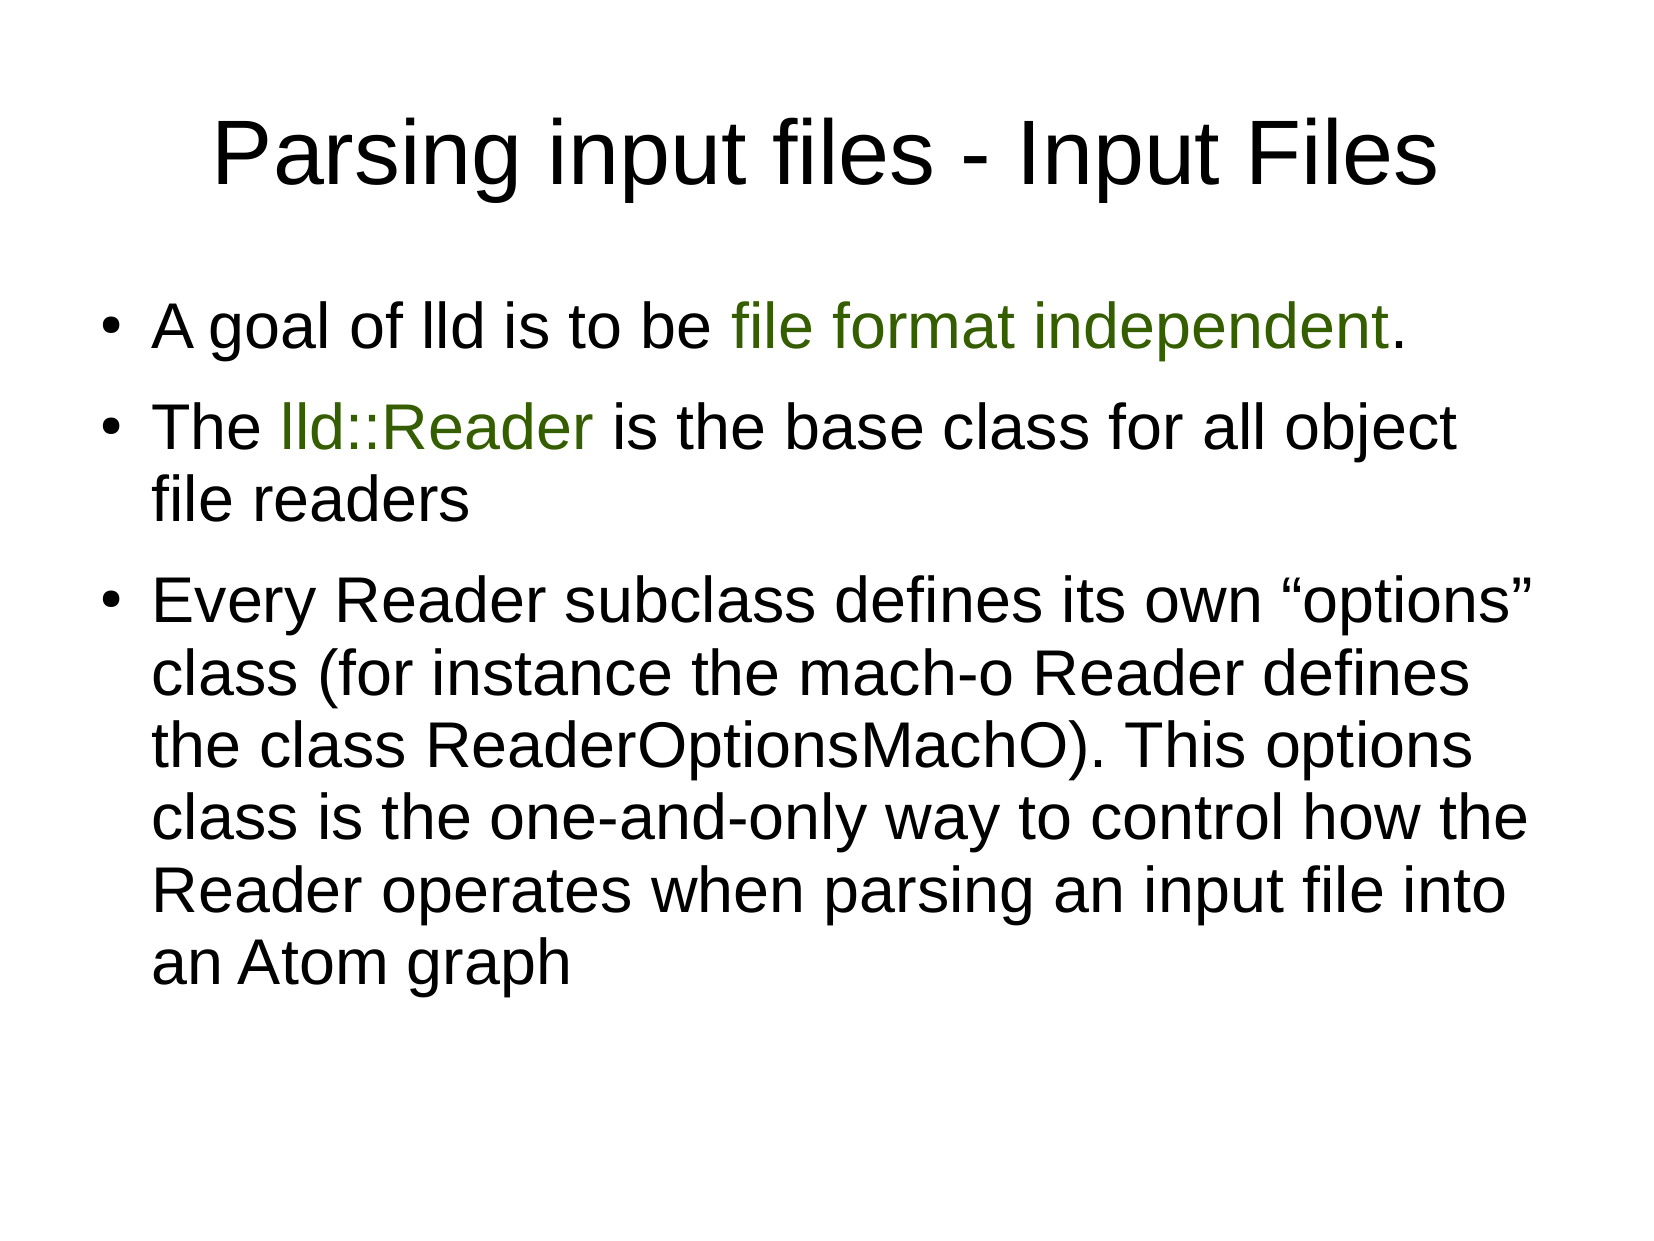

# Parsing input files - Input Files
A goal of lld is to be file format independent.
The lld::Reader is the base class for all object file readers
Every Reader subclass defines its own “options” class (for instance the mach-o Reader defines the class ReaderOptionsMachO). This options class is the one-and-only way to control how the Reader operates when parsing an input file into an Atom graph